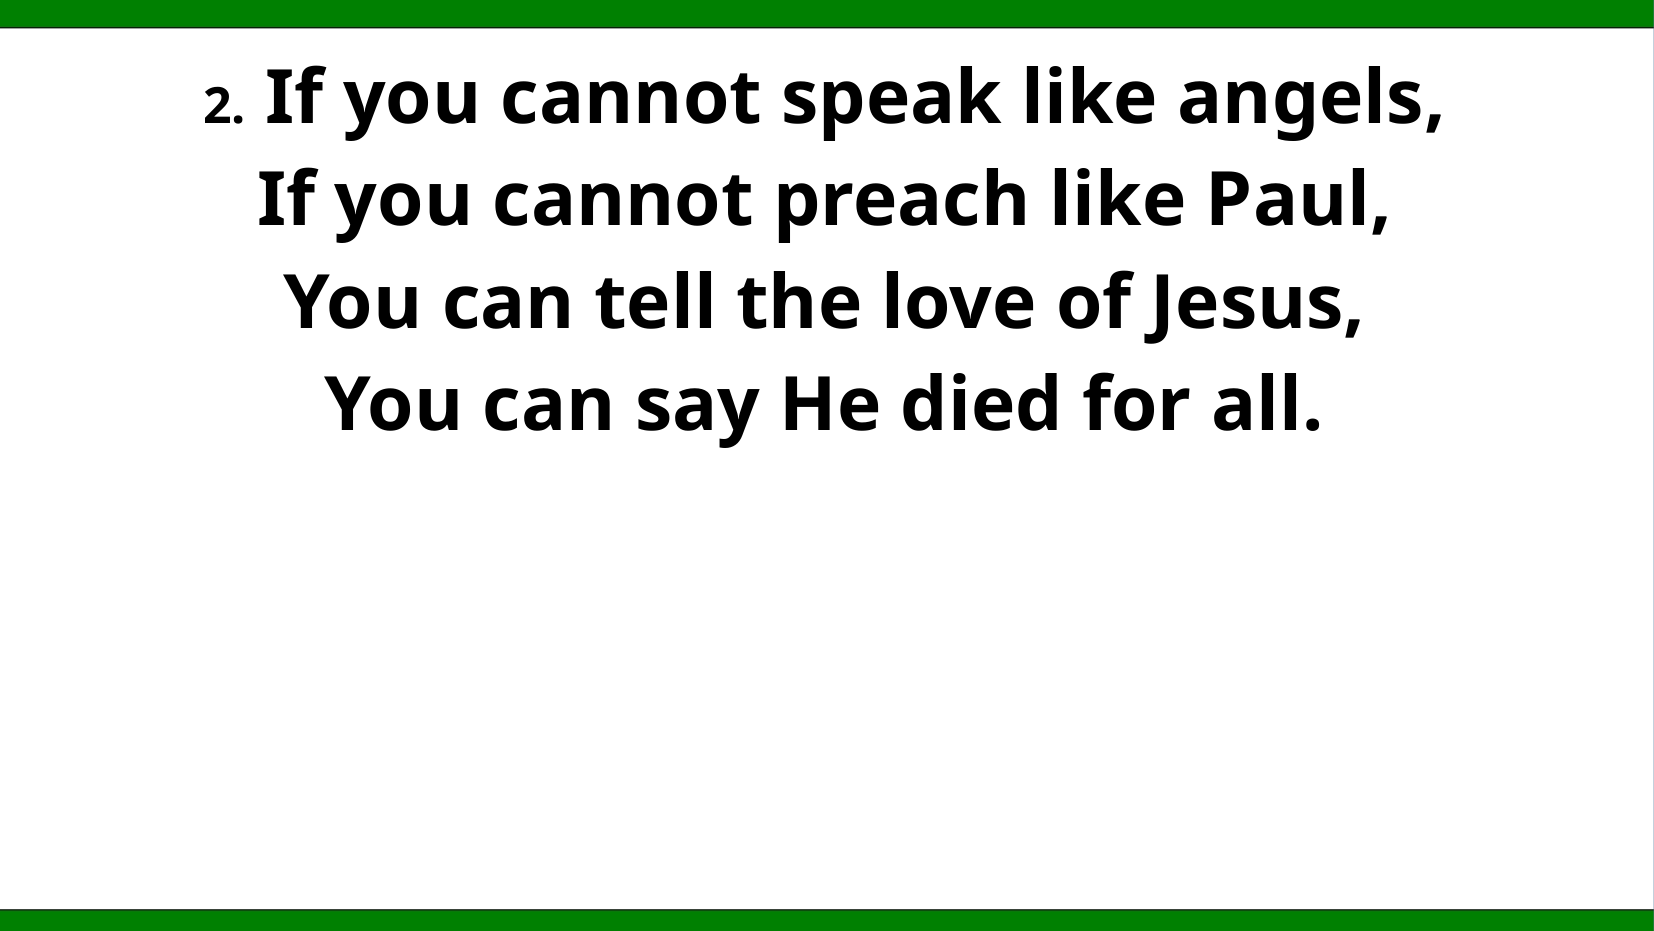

2. If you cannot speak like angels,
If you cannot preach like Paul,
You can tell the love of Jesus,
You can say He died for all.